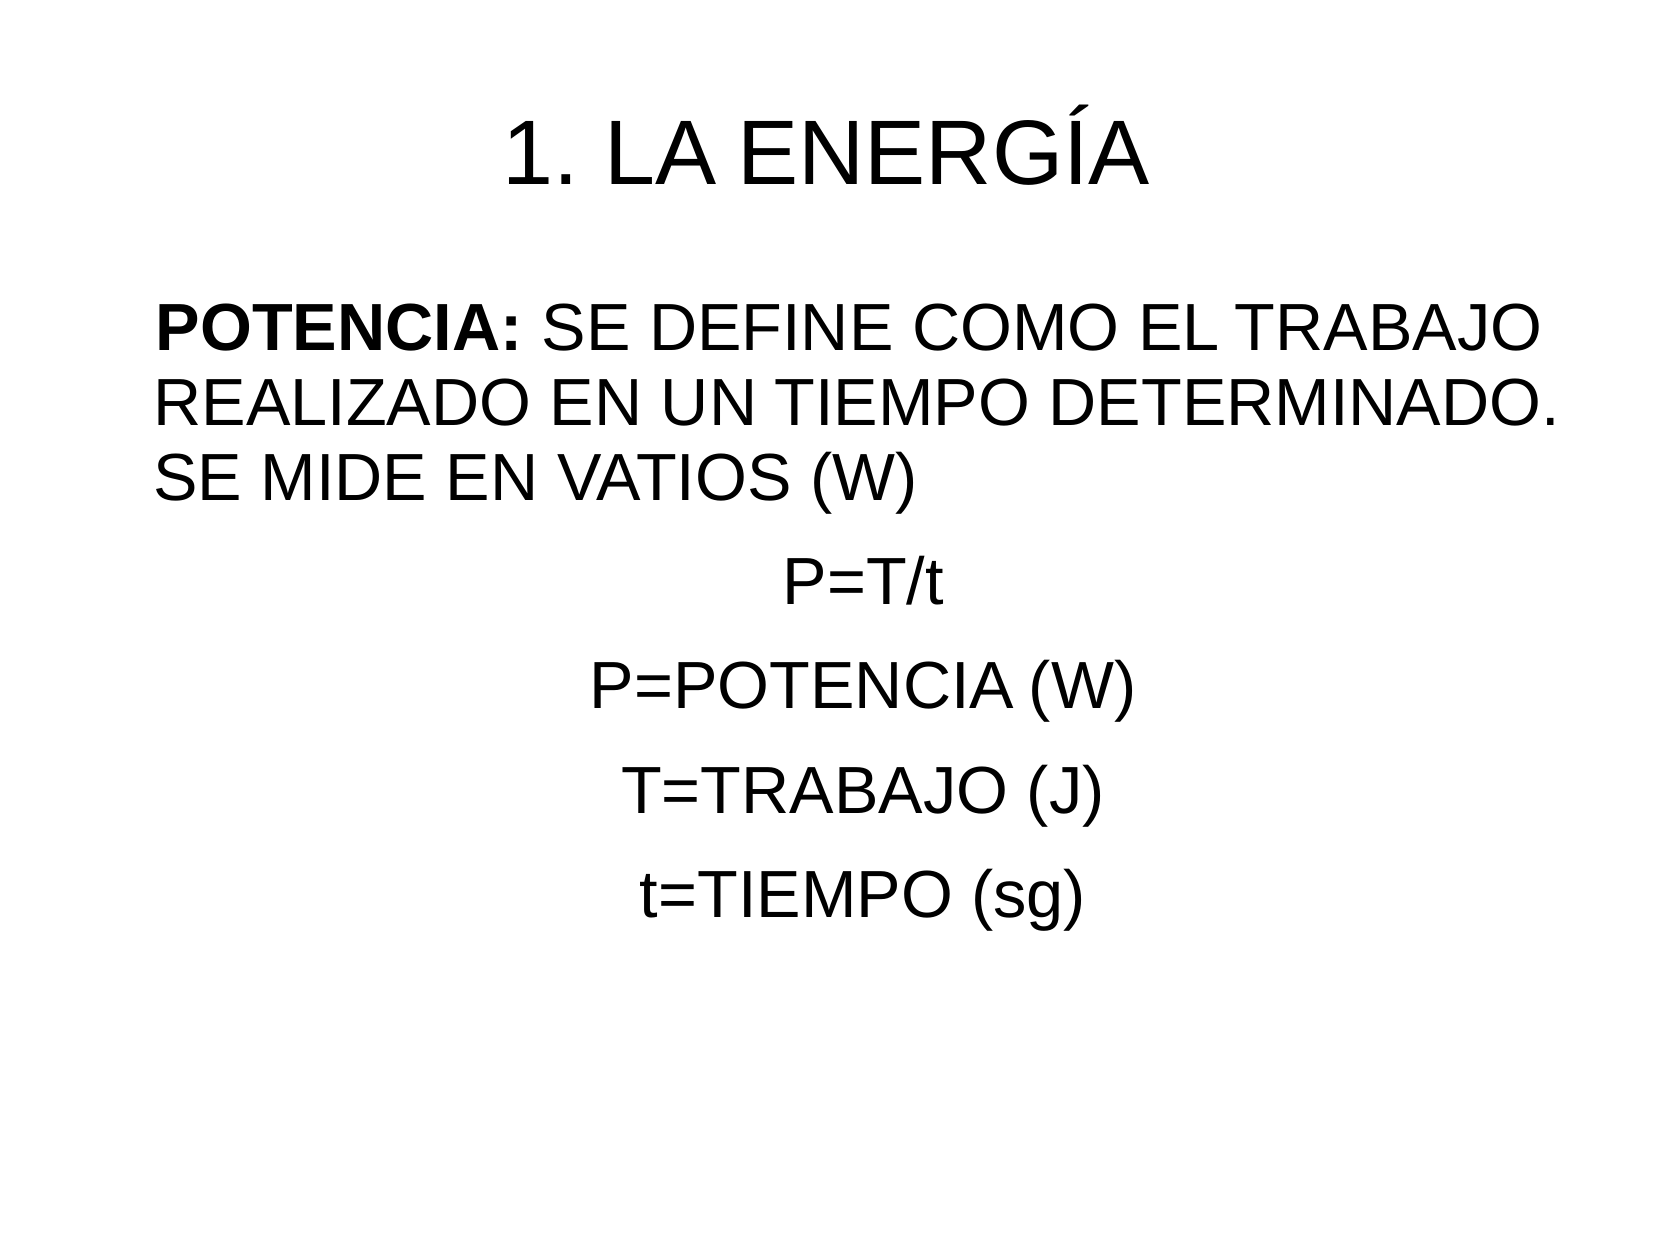

# 1. LA ENERGÍA
POTENCIA: SE DEFINE COMO EL TRABAJO REALIZADO EN UN TIEMPO DETERMINADO. SE MIDE EN VATIOS (W)
P=T/t
P=POTENCIA (W)
T=TRABAJO (J)
t=TIEMPO (sg)